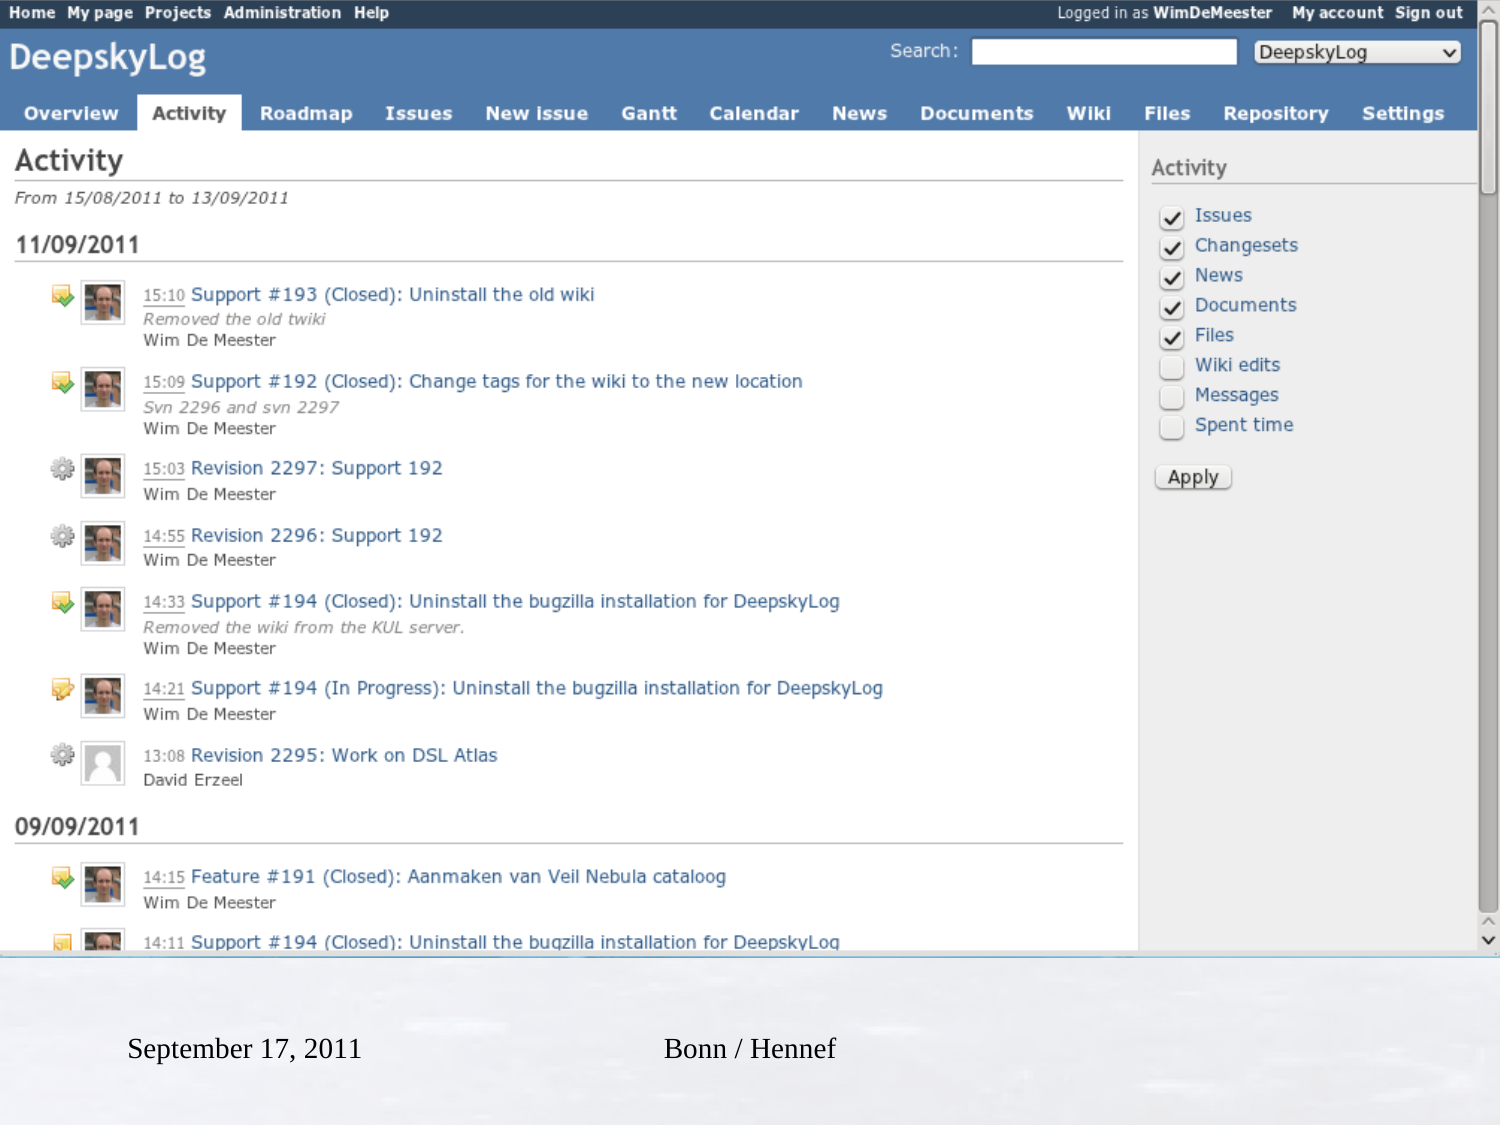

#
September 17, 2011
Bonn / Hennef